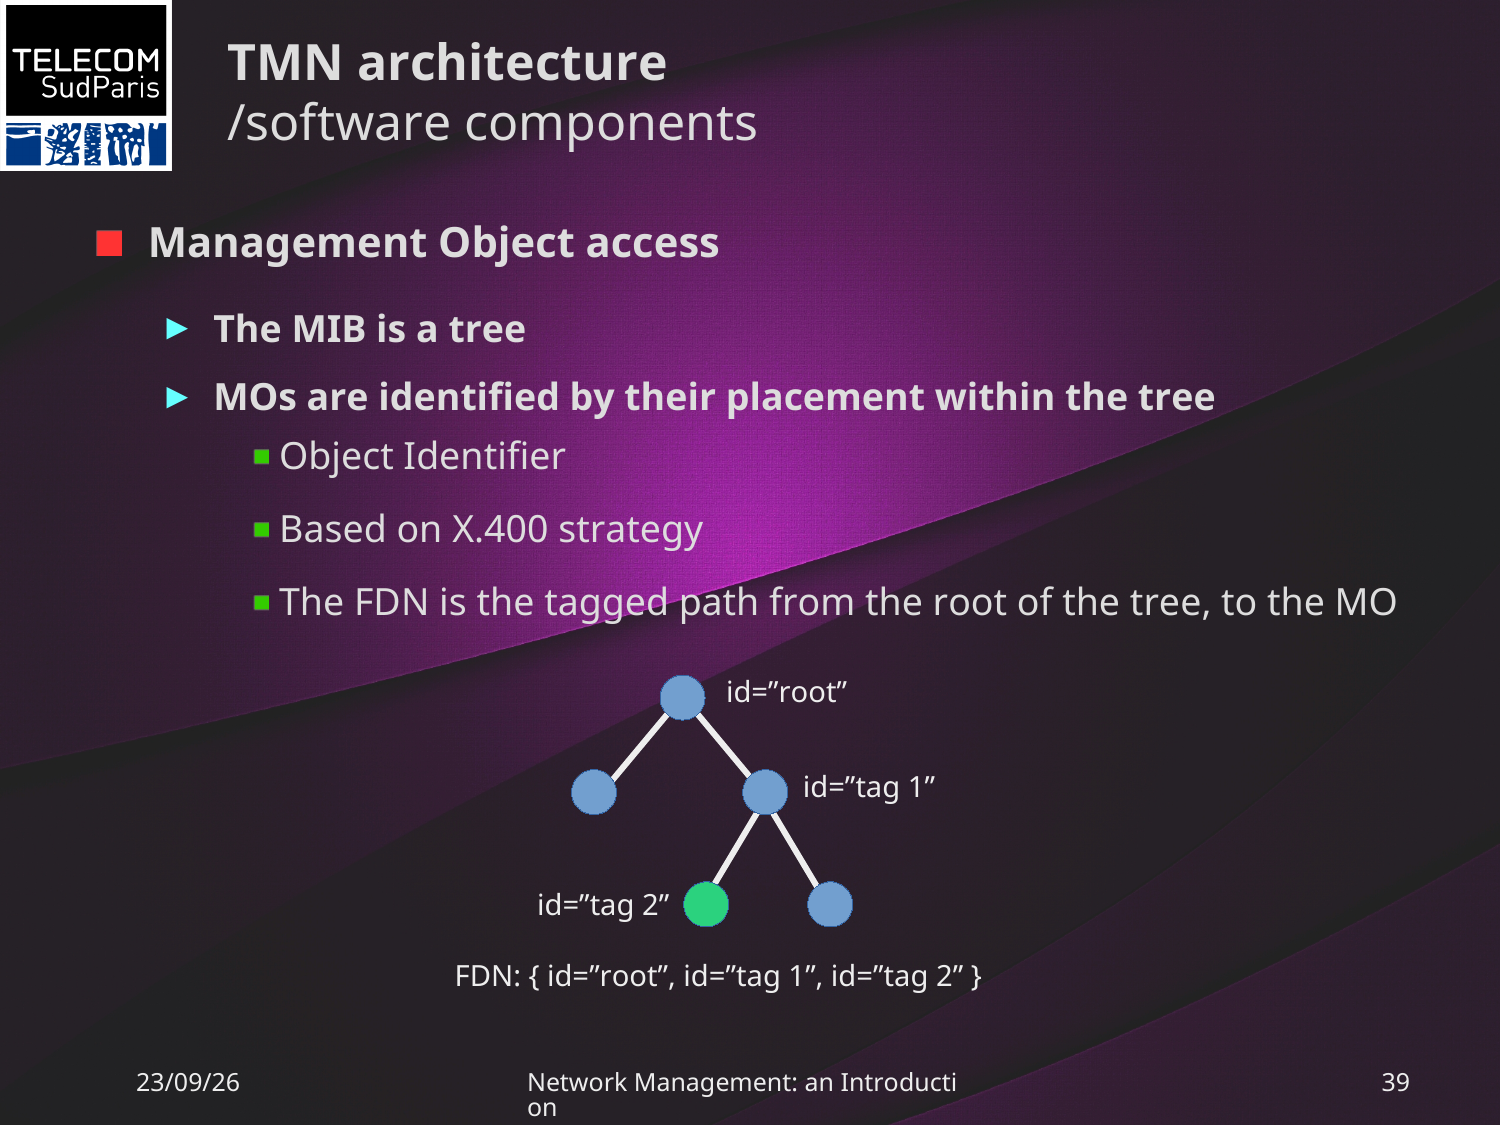

# TMN architecture /software components
Management Object access
The MIB is a tree
MOs are identified by their placement within the tree
Object Identifier
Based on X.400 strategy
The FDN is the tagged path from the root of the tree, to the MO
id=”root”
id=”tag 1”
id=”tag 2”
FDN: { id=”root”, id=”tag 1”, id=”tag 2” }
Network Management: an Introduction
39